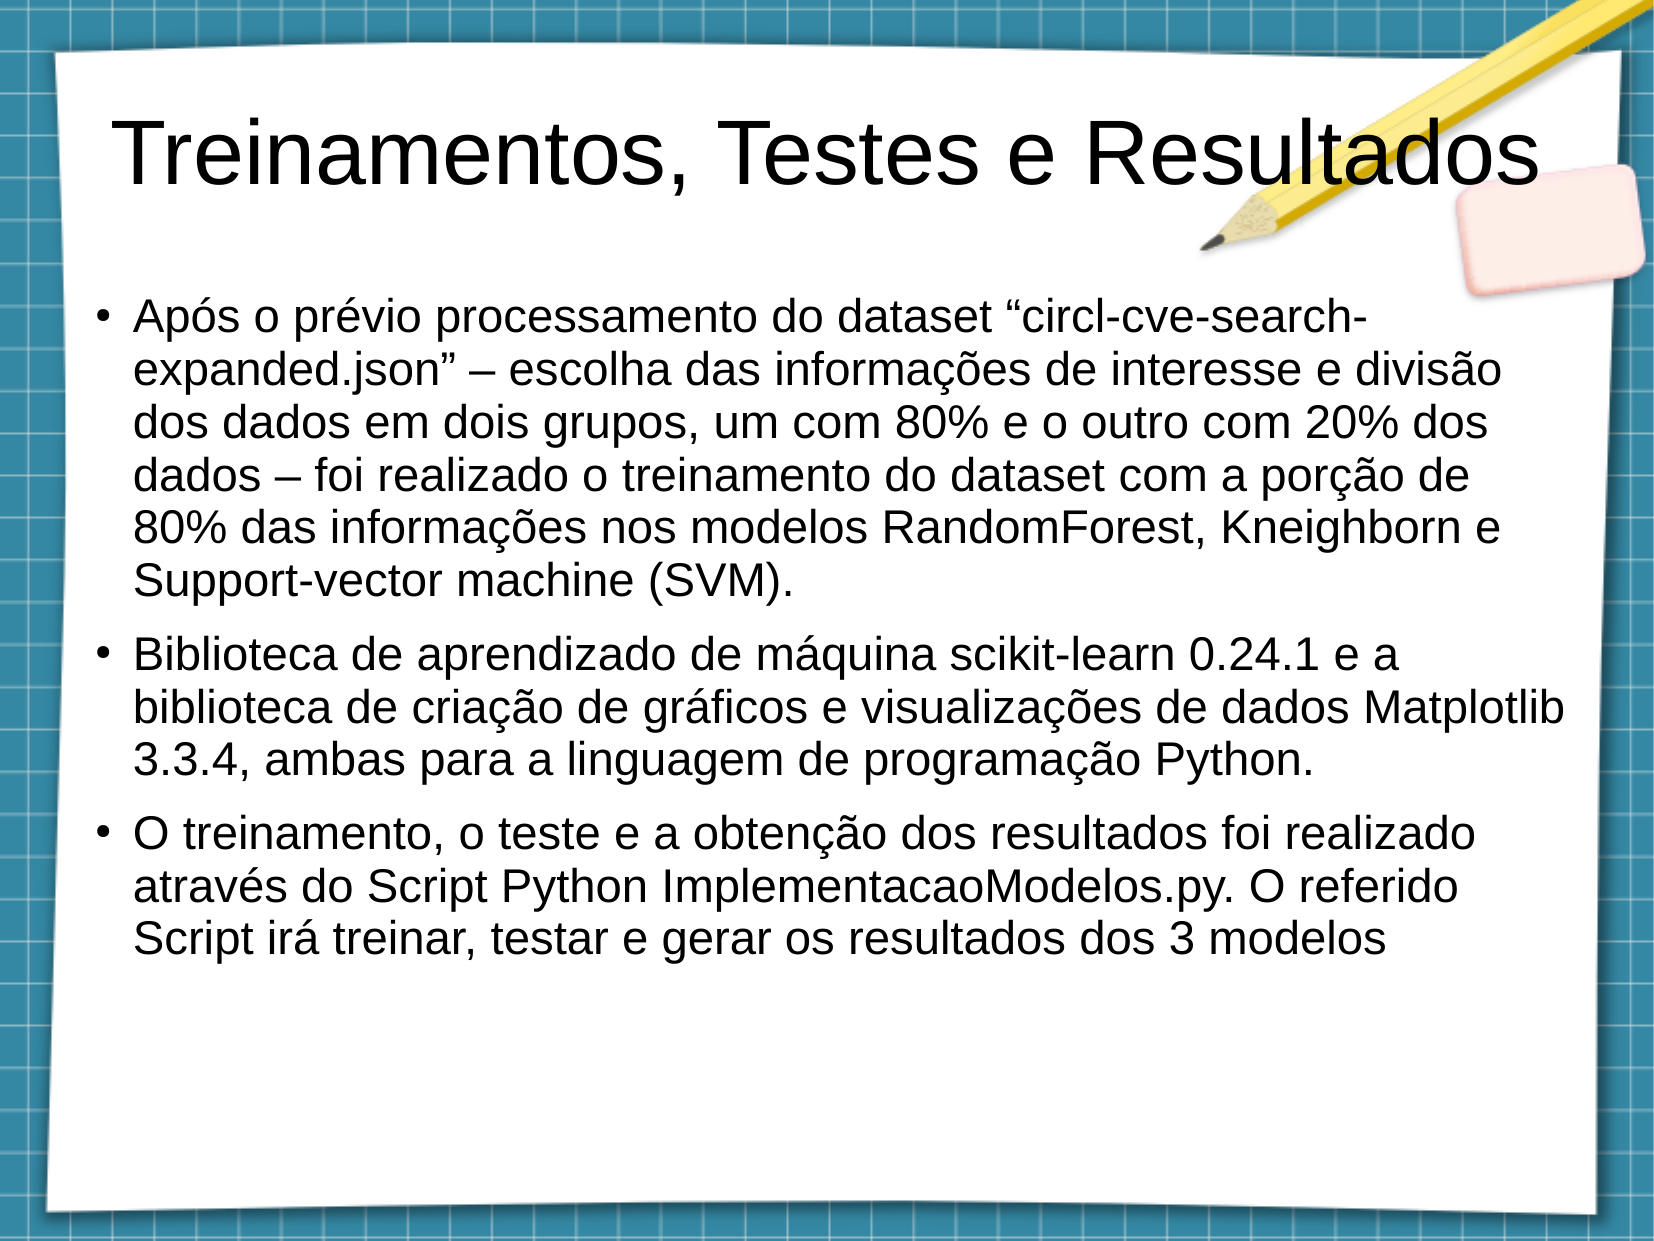

# Treinamentos, Testes e Resultados
Após o prévio processamento do dataset “circl-cve-search-expanded.json” – escolha das informações de interesse e divisão dos dados em dois grupos, um com 80% e o outro com 20% dos dados – foi realizado o treinamento do dataset com a porção de 80% das informações nos modelos RandomForest, Kneighborn e Support-vector machine (SVM).
Biblioteca de aprendizado de máquina scikit-learn 0.24.1 e a biblioteca de criação de gráficos e visualizações de dados Matplotlib 3.3.4, ambas para a linguagem de programação Python.
O treinamento, o teste e a obtenção dos resultados foi realizado através do Script Python ImplementacaoModelos.py. O referido Script irá treinar, testar e gerar os resultados dos 3 modelos